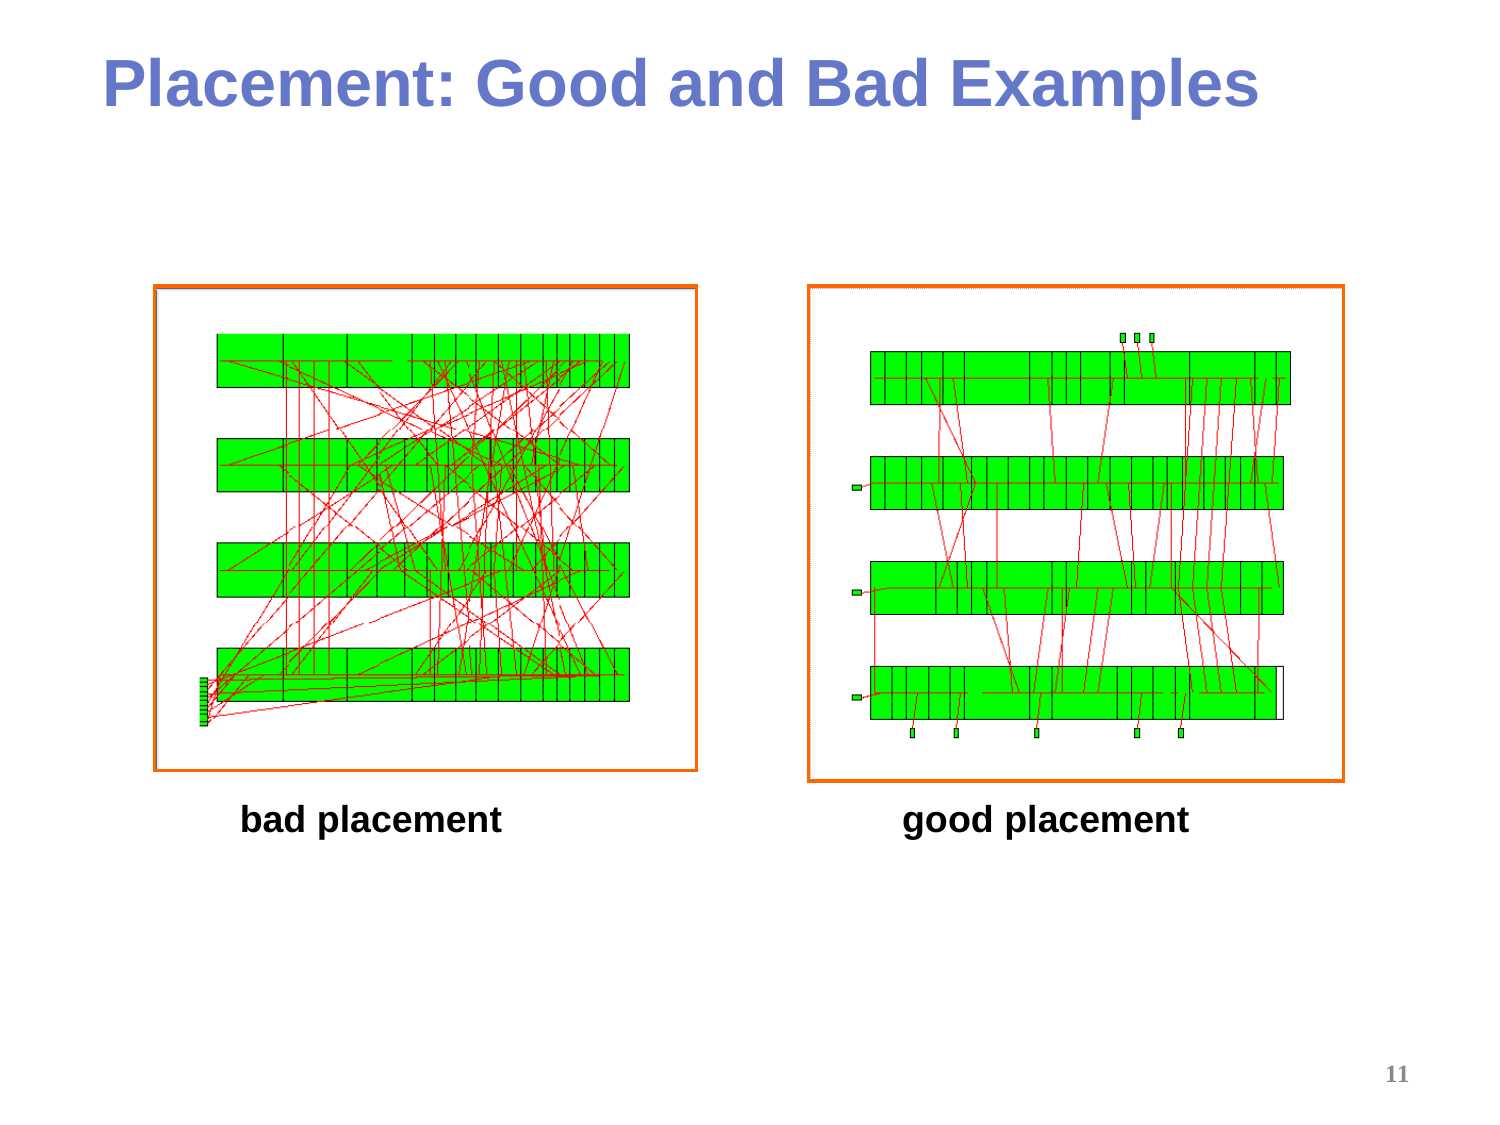

Placement: Good and Bad Examples
bad placement
good placement